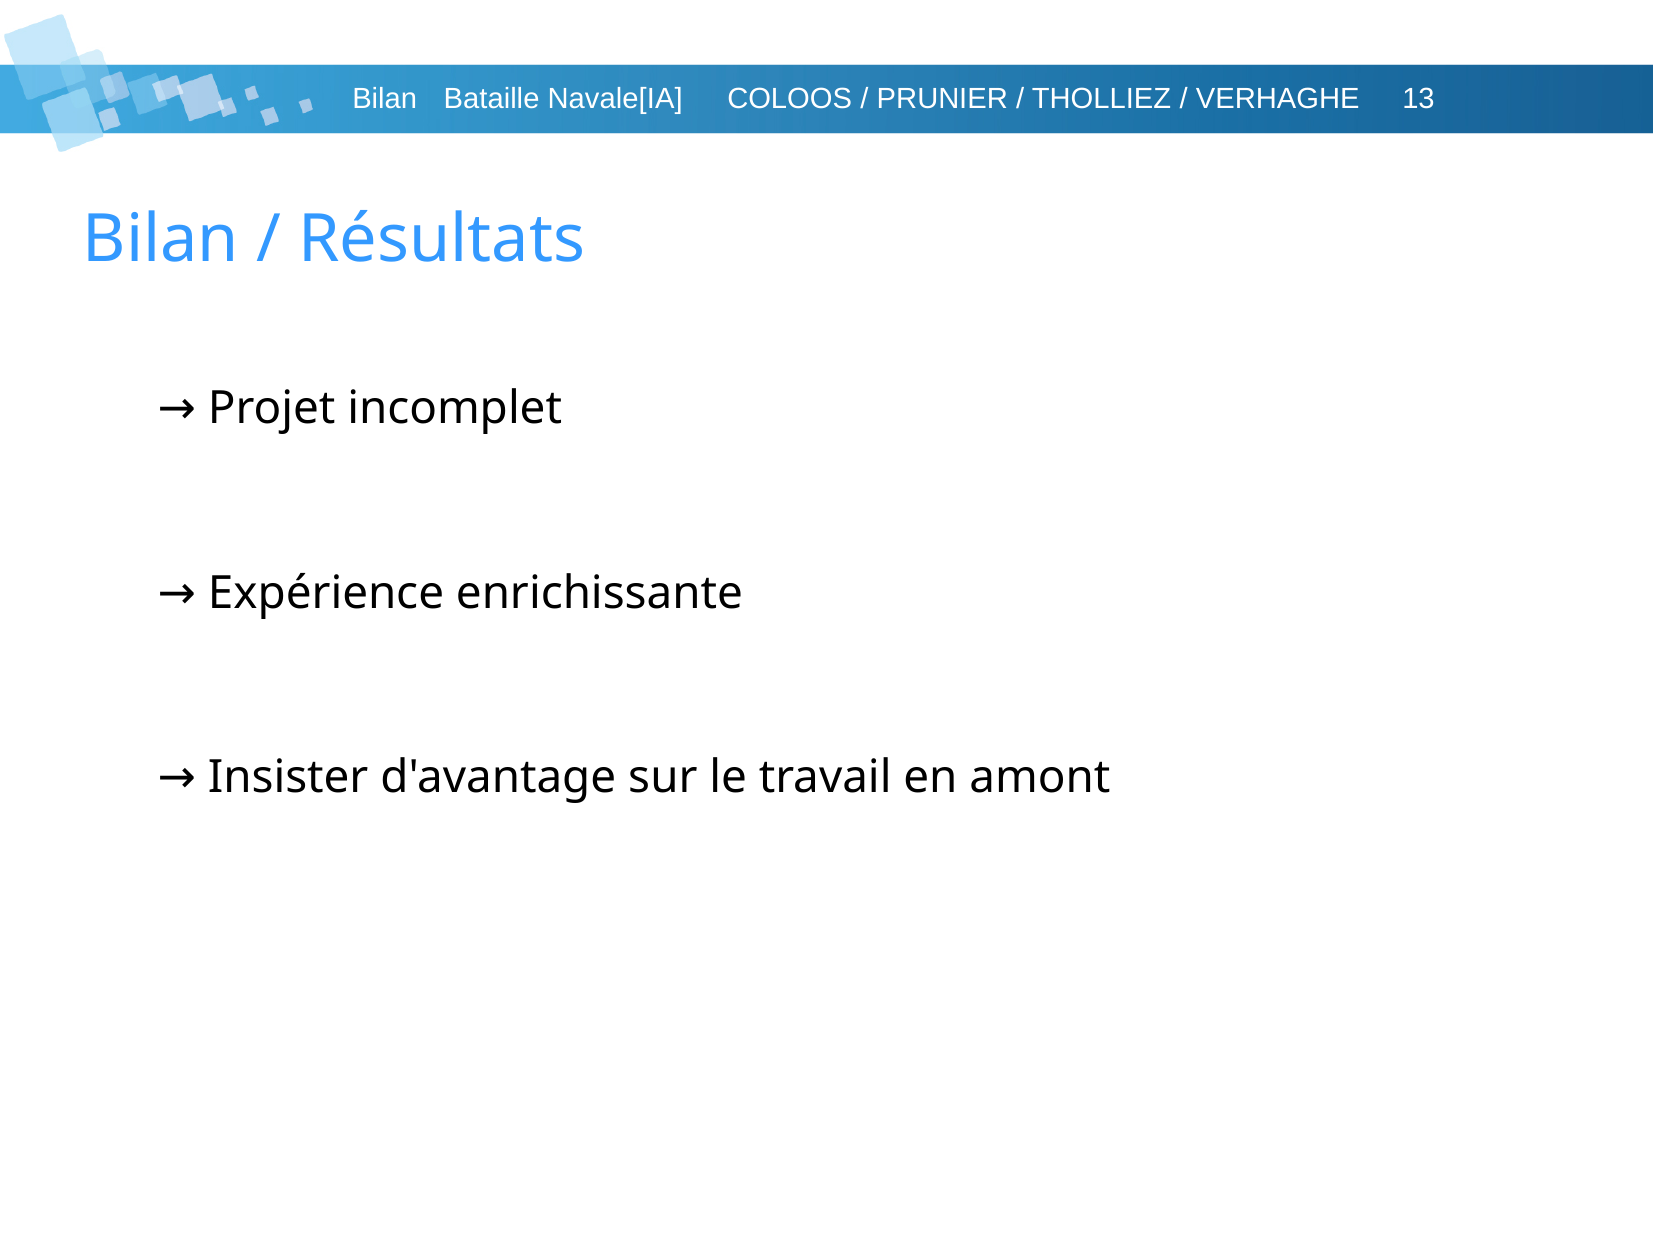

Bilan	 Bataille Navale[IA]	COLOOS / PRUNIER / THOLLIEZ / VERHAGHE 	13
# Bilan / Résultats
→ Projet incomplet
→ Expérience enrichissante
→ Insister d'avantage sur le travail en amont